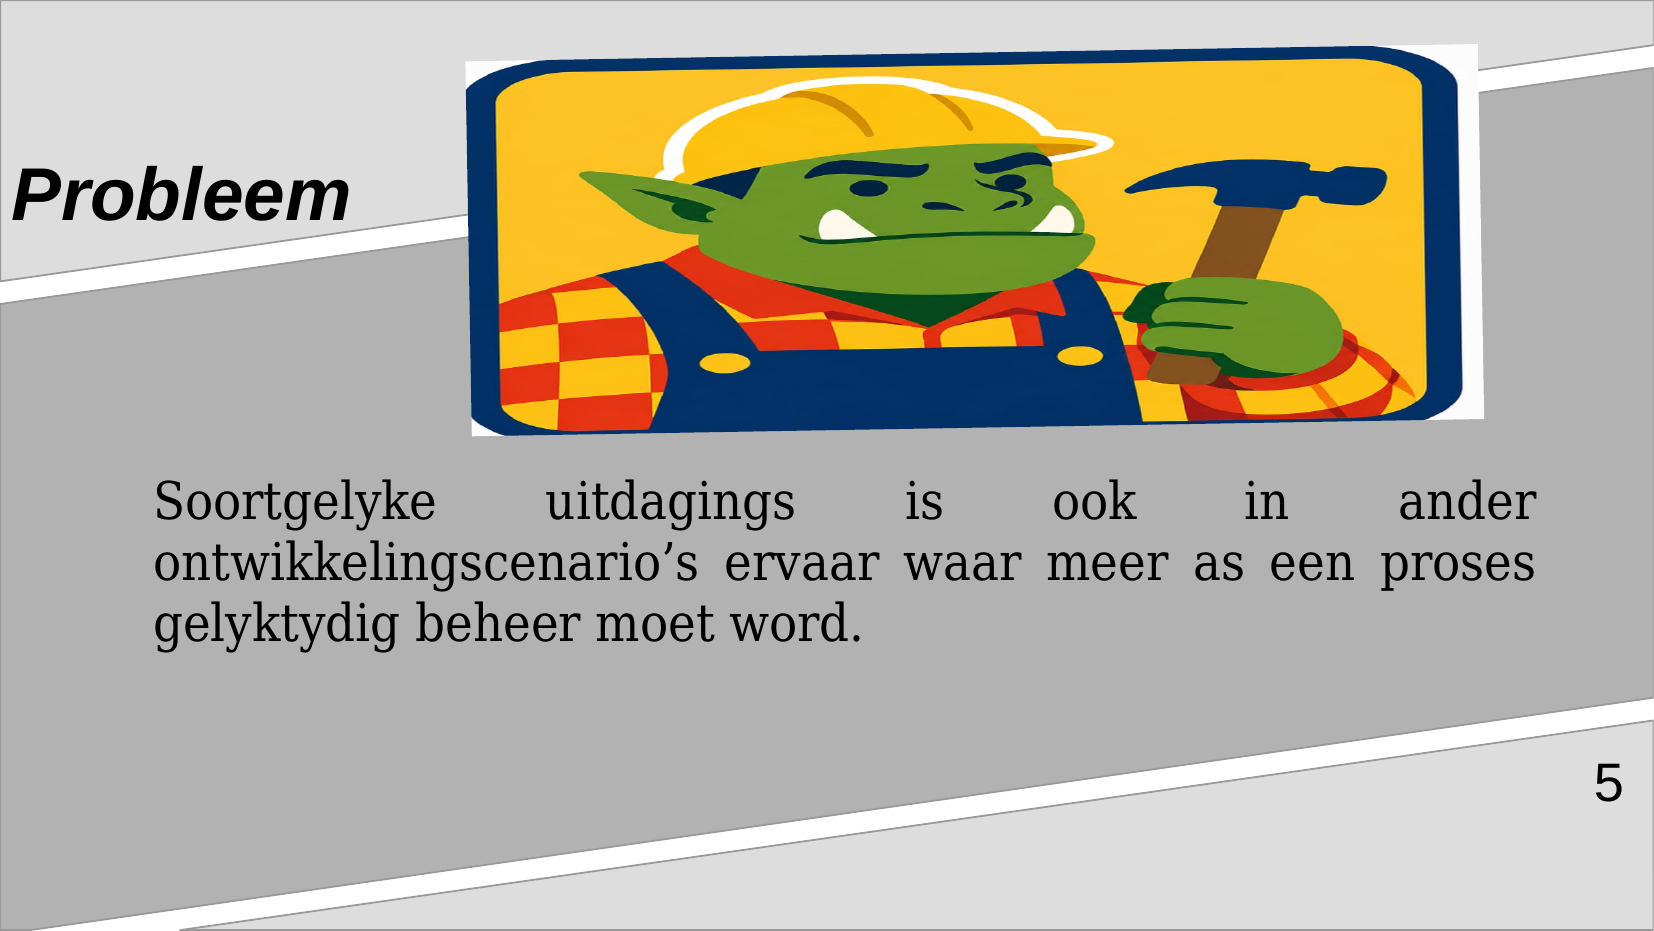

# Probleem
Soortgelyke uitdagings is ook in ander ontwikkelingscenario’s ervaar waar meer as een proses gelyktydig beheer moet word.
5